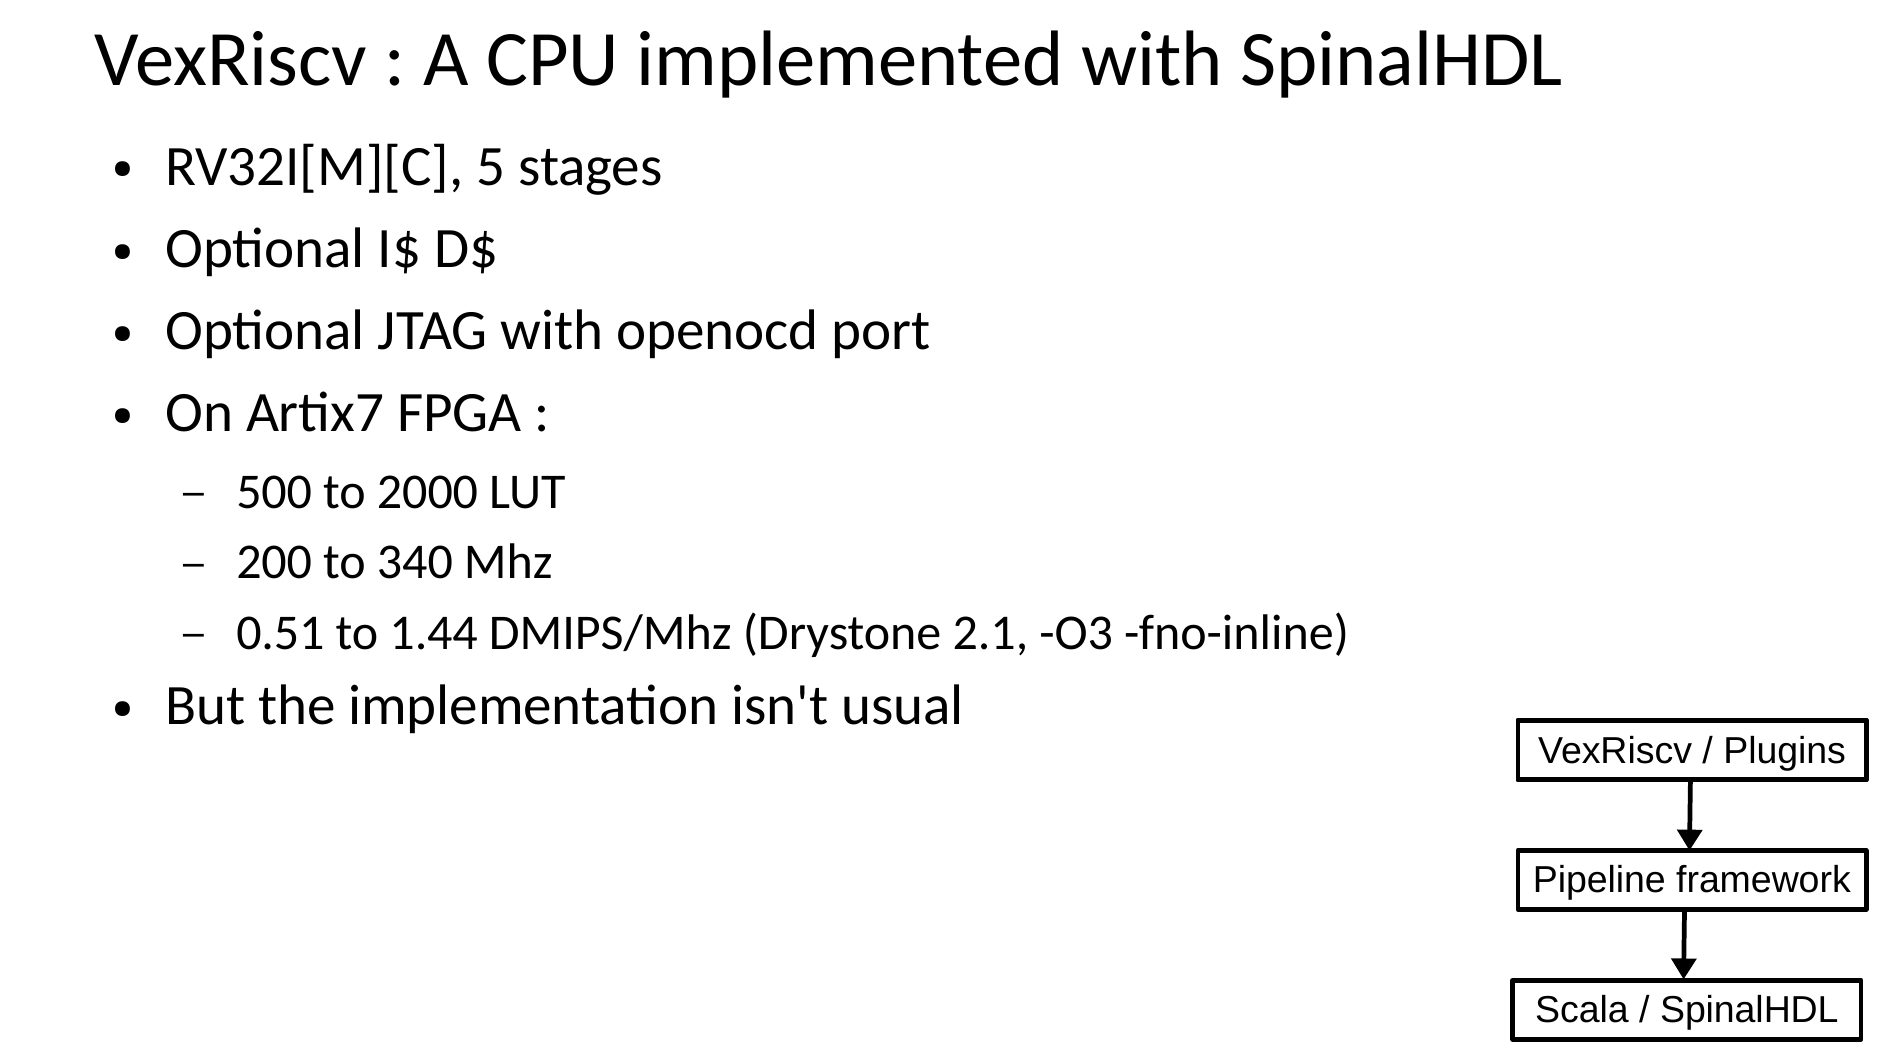

# VexRiscv : A CPU implemented with SpinalHDL
RV32I[M][C], 5 stages
Optional I$ D$
Optional JTAG with openocd port
On Artix7 FPGA :
500 to 2000 LUT
200 to 340 Mhz
0.51 to 1.44 DMIPS/Mhz (Drystone 2.1, -O3 -fno-inline)
But the implementation isn't usual
VexRiscv
VexRiscv / Plugins
Pipeline framework
Scala / SpinalHDL